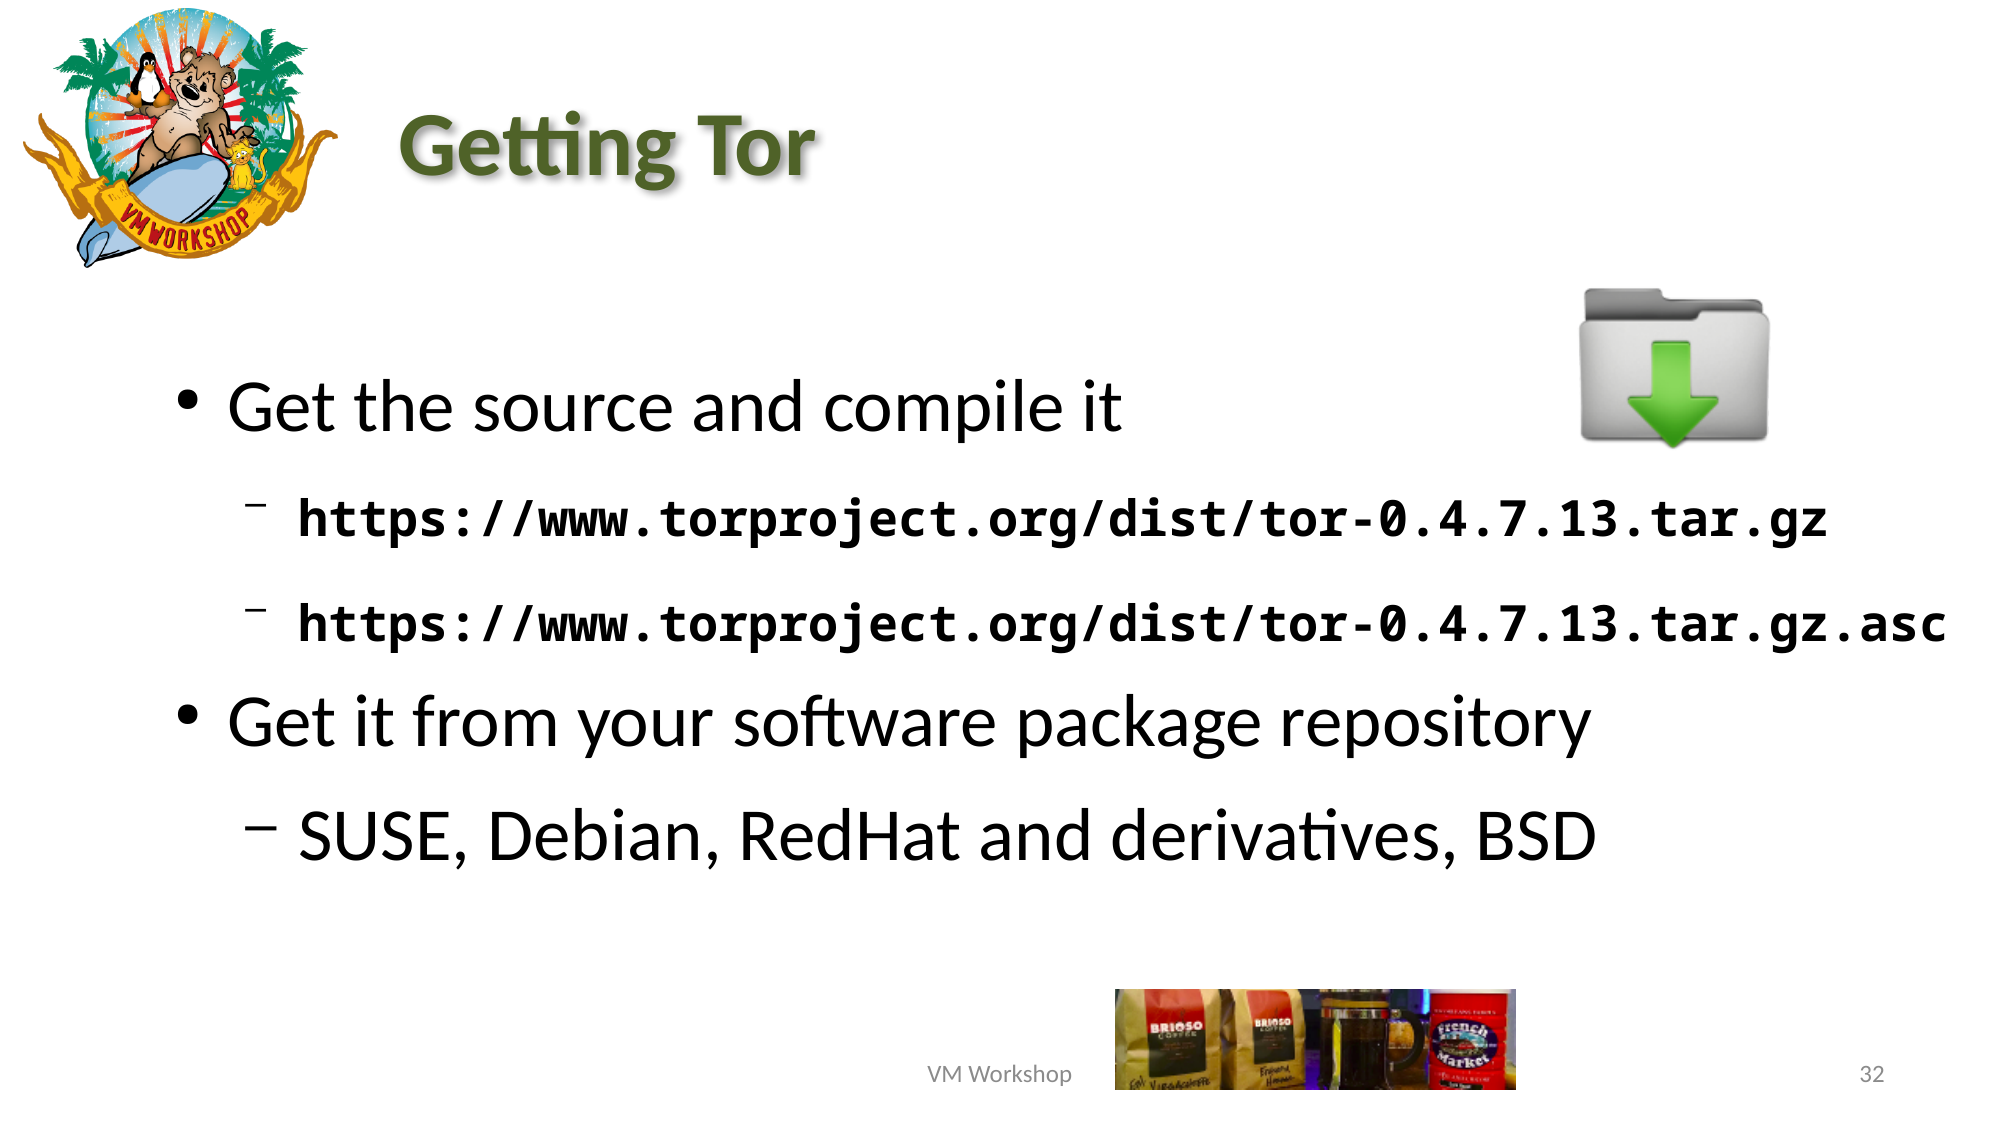

# Getting Tor
Get the source and compile it
https://www.torproject.org/dist/tor-0.4.7.13.tar.gz
https://www.torproject.org/dist/tor-0.4.7.13.tar.gz.asc
Get it from your software package repository
SUSE, Debian, RedHat and derivatives, BSD
VM Workshop
32